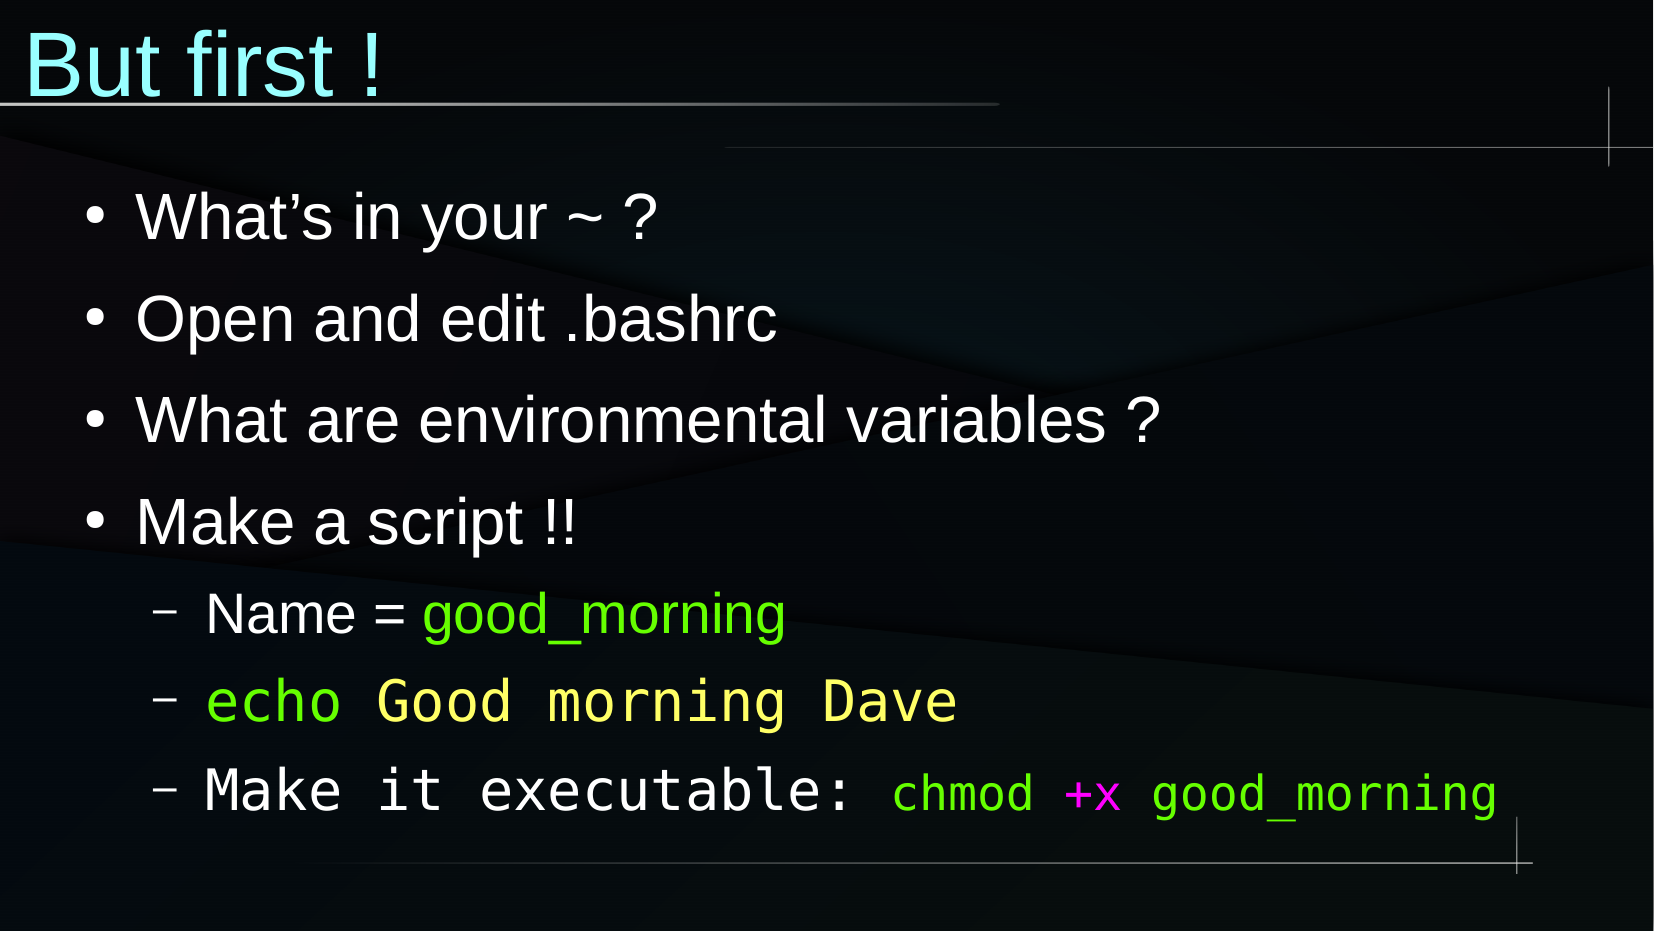

# But first !
What’s in your ~ ?
Open and edit .bashrc
What are environmental variables ?
Make a script !!
Name = good_morning
echo Good morning Dave
Make it executable: chmod +x good_morning